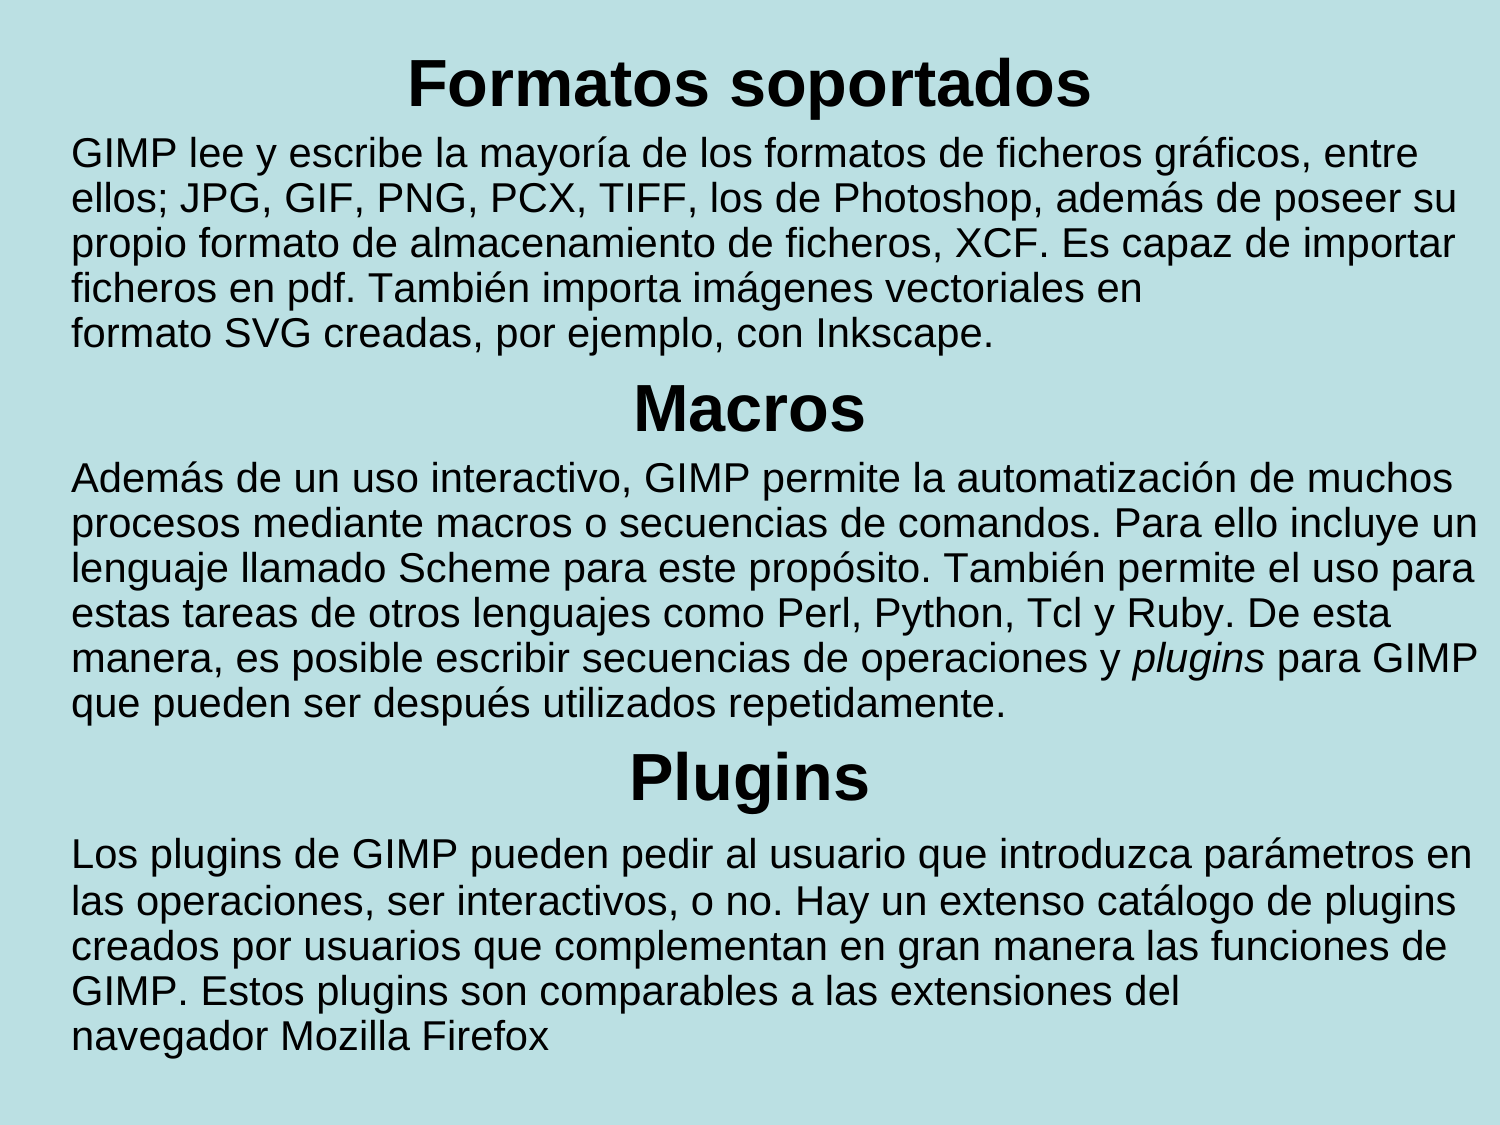

# Formatos soportados
	GIMP lee y escribe la mayoría de los formatos de ficheros gráficos, entre ellos; JPG, GIF, PNG, PCX, TIFF, los de Photoshop, además de poseer su propio formato de almacenamiento de ficheros, XCF. Es capaz de importar ficheros en pdf. También importa imágenes vectoriales en formato SVG creadas, por ejemplo, con Inkscape.
Macros
	Además de un uso interactivo, GIMP permite la automatización de muchos procesos mediante macros o secuencias de comandos. Para ello incluye un lenguaje llamado Scheme para este propósito. También permite el uso para estas tareas de otros lenguajes como Perl, Python, Tcl y Ruby. De esta manera, es posible escribir secuencias de operaciones y plugins para GIMP que pueden ser después utilizados repetidamente.
Plugins
	Los plugins de GIMP pueden pedir al usuario que introduzca parámetros en las operaciones, ser interactivos, o no. Hay un extenso catálogo de plugins creados por usuarios que complementan en gran manera las funciones de GIMP. Estos plugins son comparables a las extensiones del navegador Mozilla Firefox